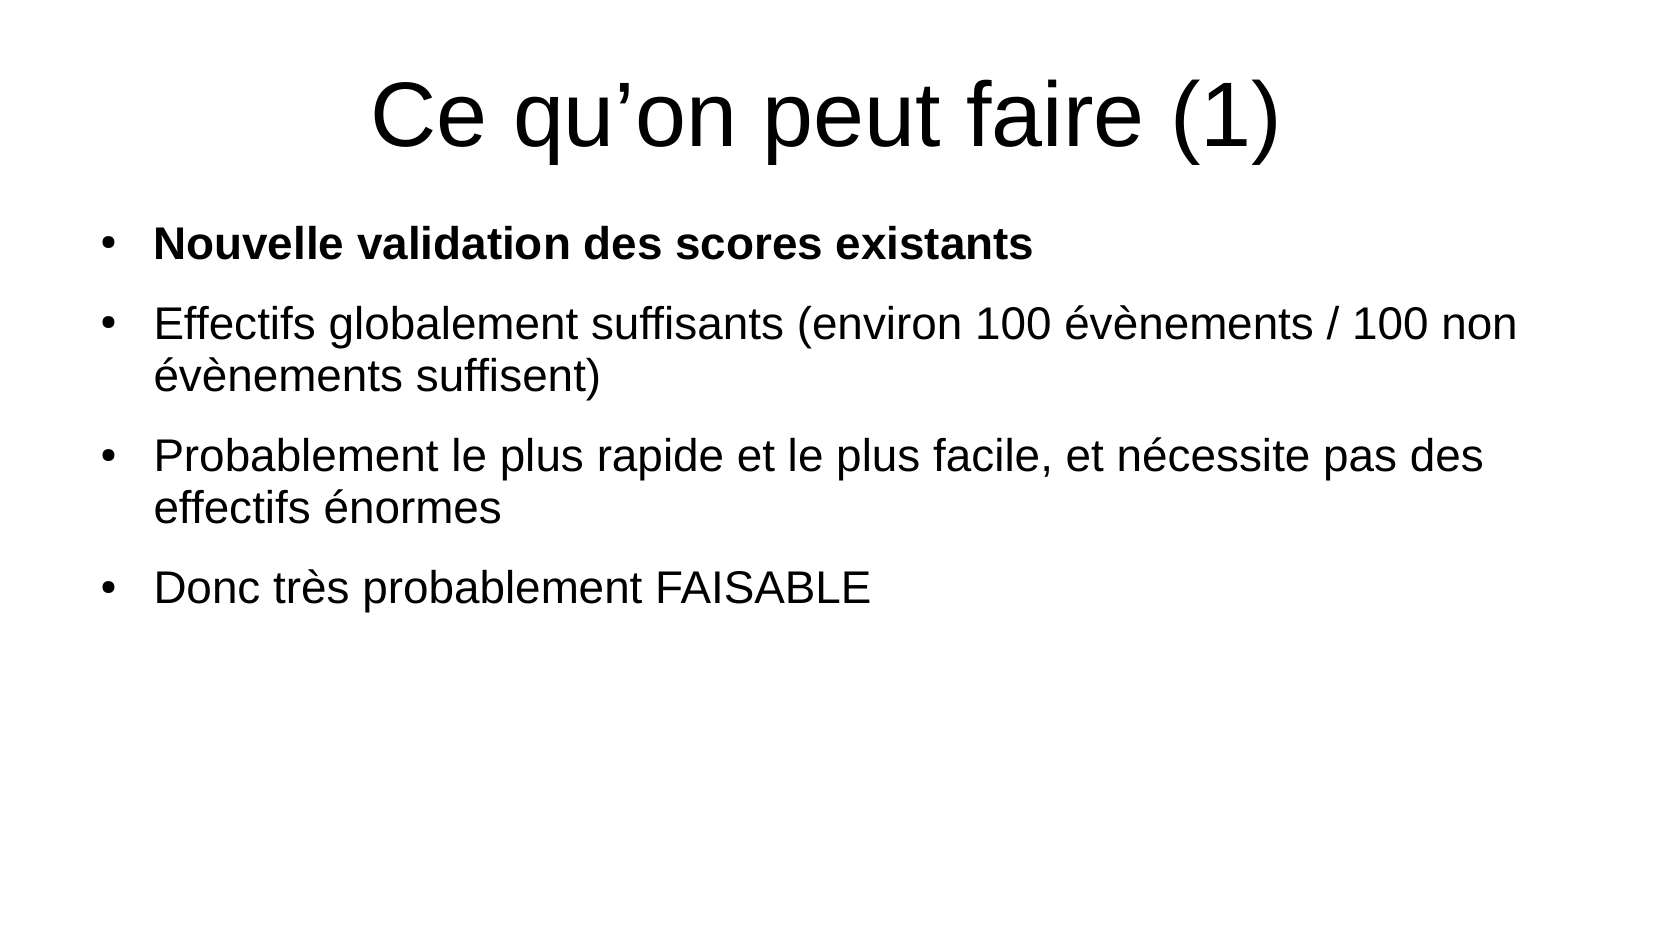

# Ce qu’on peut faire (1)
Nouvelle validation des scores existants
Effectifs globalement suffisants (environ 100 évènements / 100 non évènements suffisent)
Probablement le plus rapide et le plus facile, et nécessite pas des effectifs énormes
Donc très probablement FAISABLE